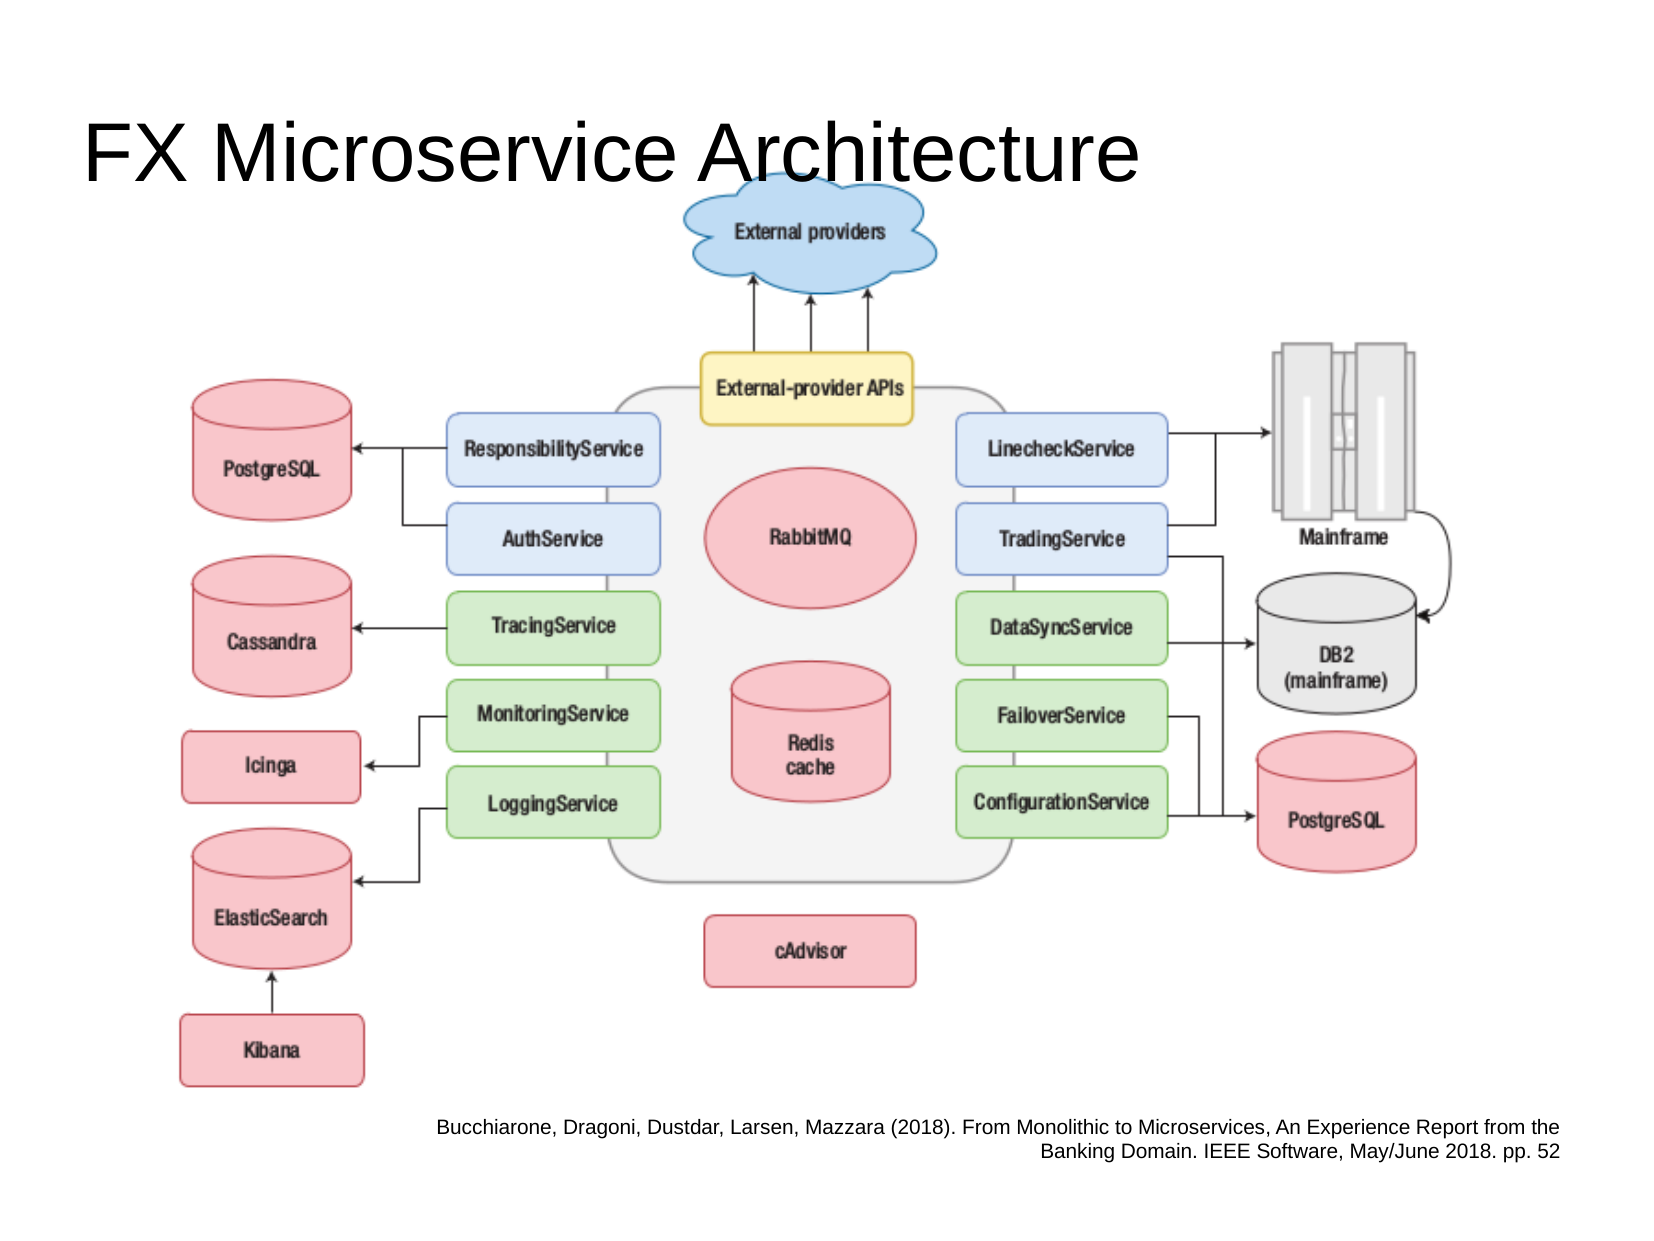

# FX Microservice Architecture
Bucchiarone, Dragoni, Dustdar, Larsen, Mazzara (2018). From Monolithic to Microservices, An Experience Report from the Banking Domain. IEEE Software, May/June 2018. pp. 52